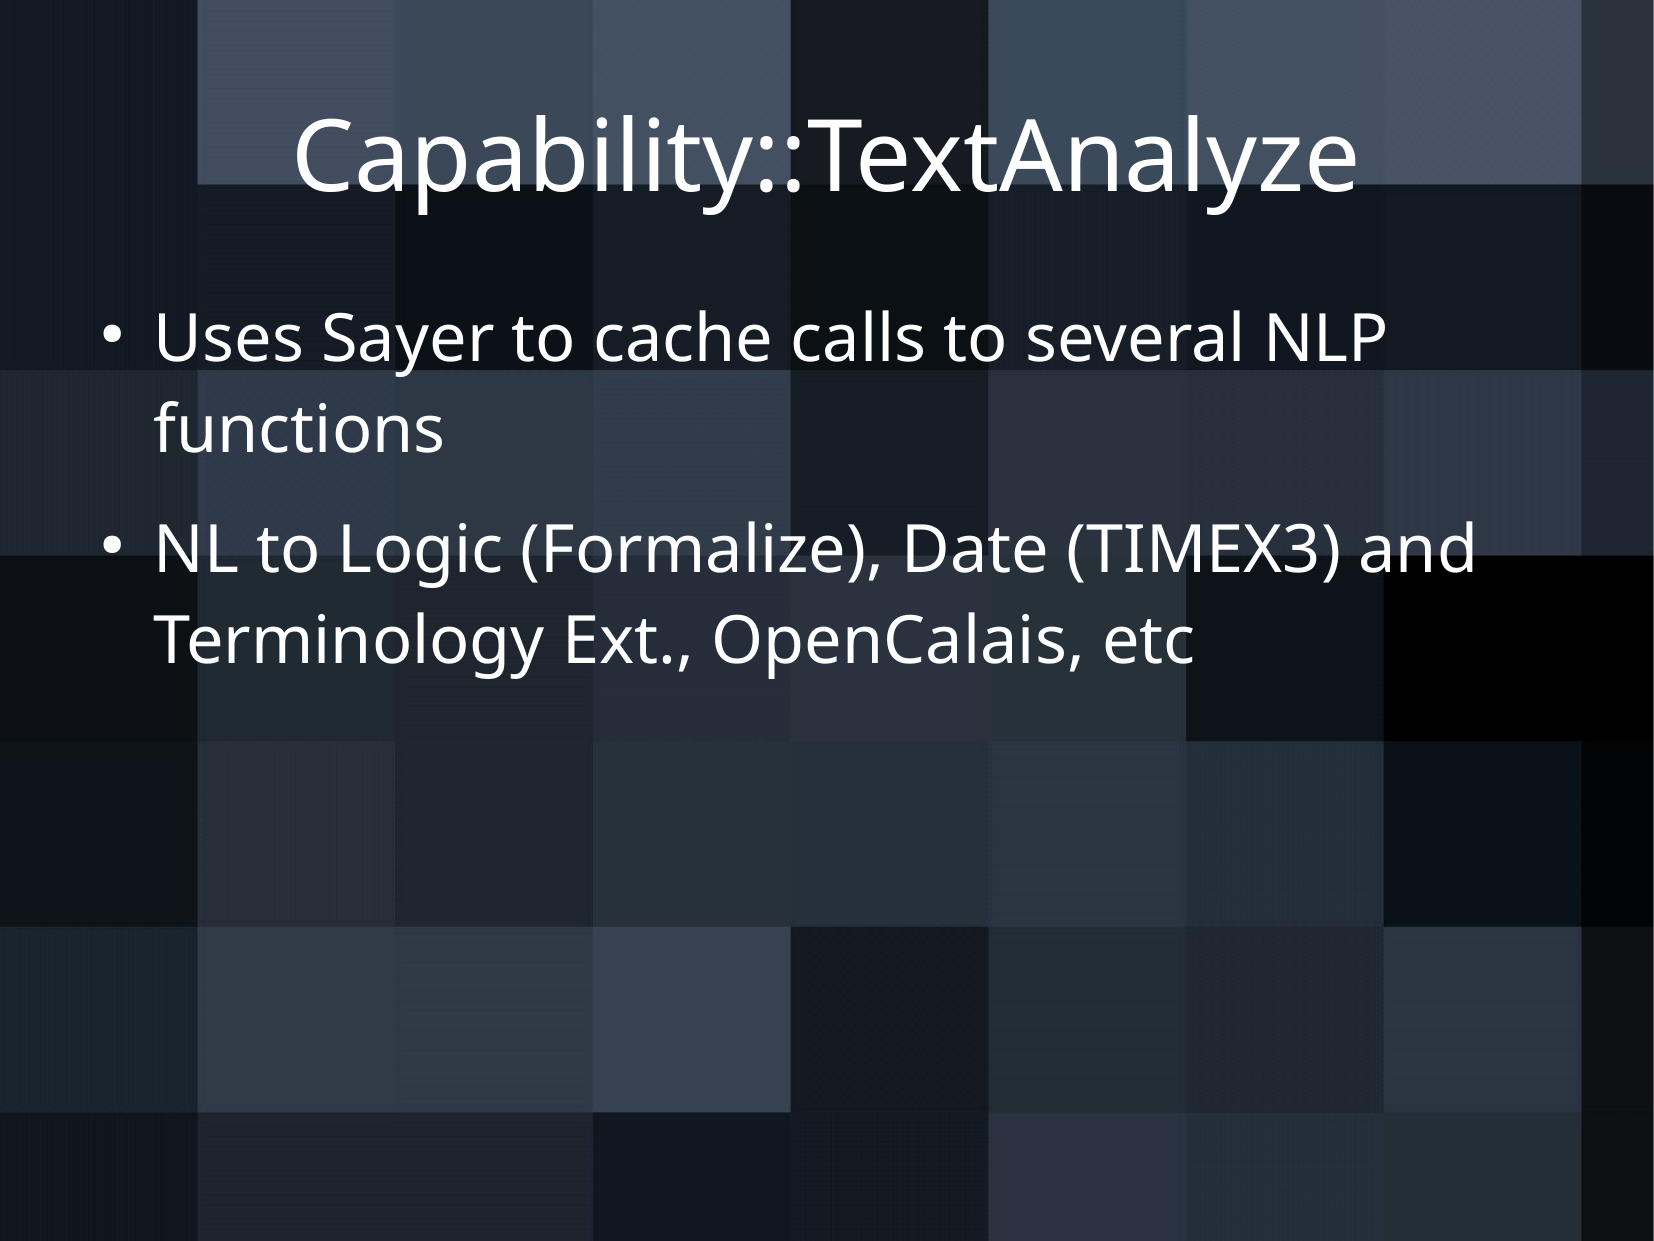

# Capability::TextAnalyze
Uses Sayer to cache calls to several NLP functions
NL to Logic (Formalize), Date (TIMEX3) and Terminology Ext., OpenCalais, etc